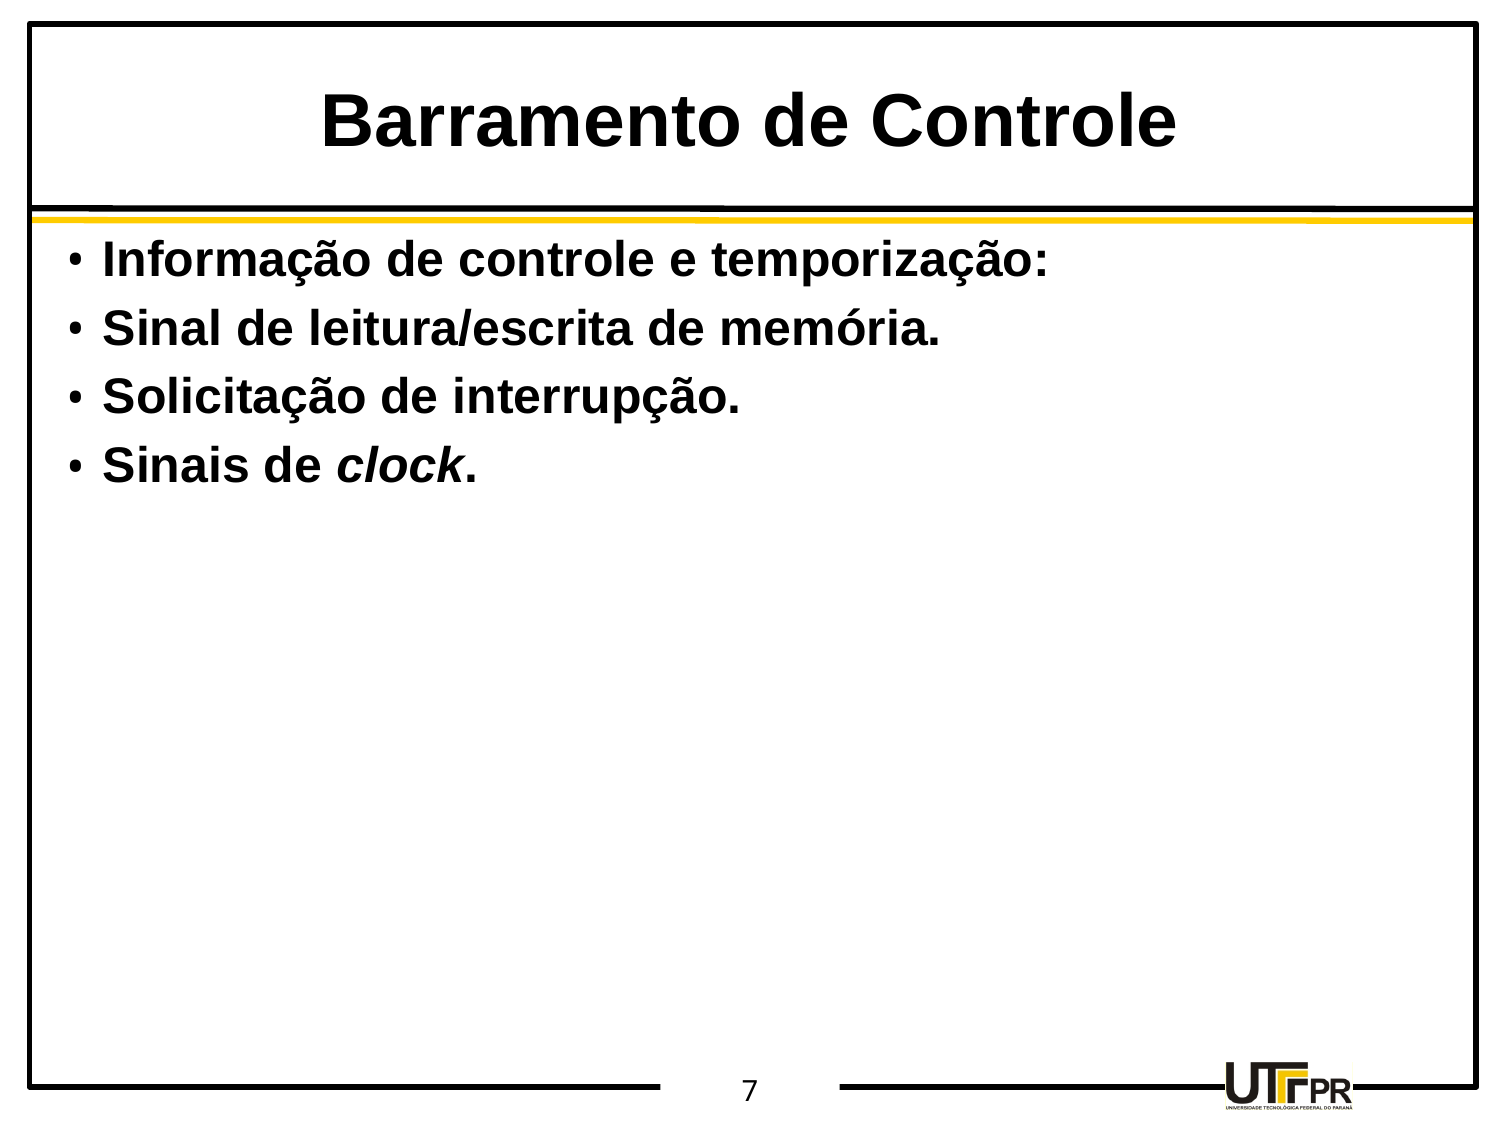

# Barramento de Controle
Informação de controle e temporização:
Sinal de leitura/escrita de memória.
Solicitação de interrupção.
Sinais de clock.